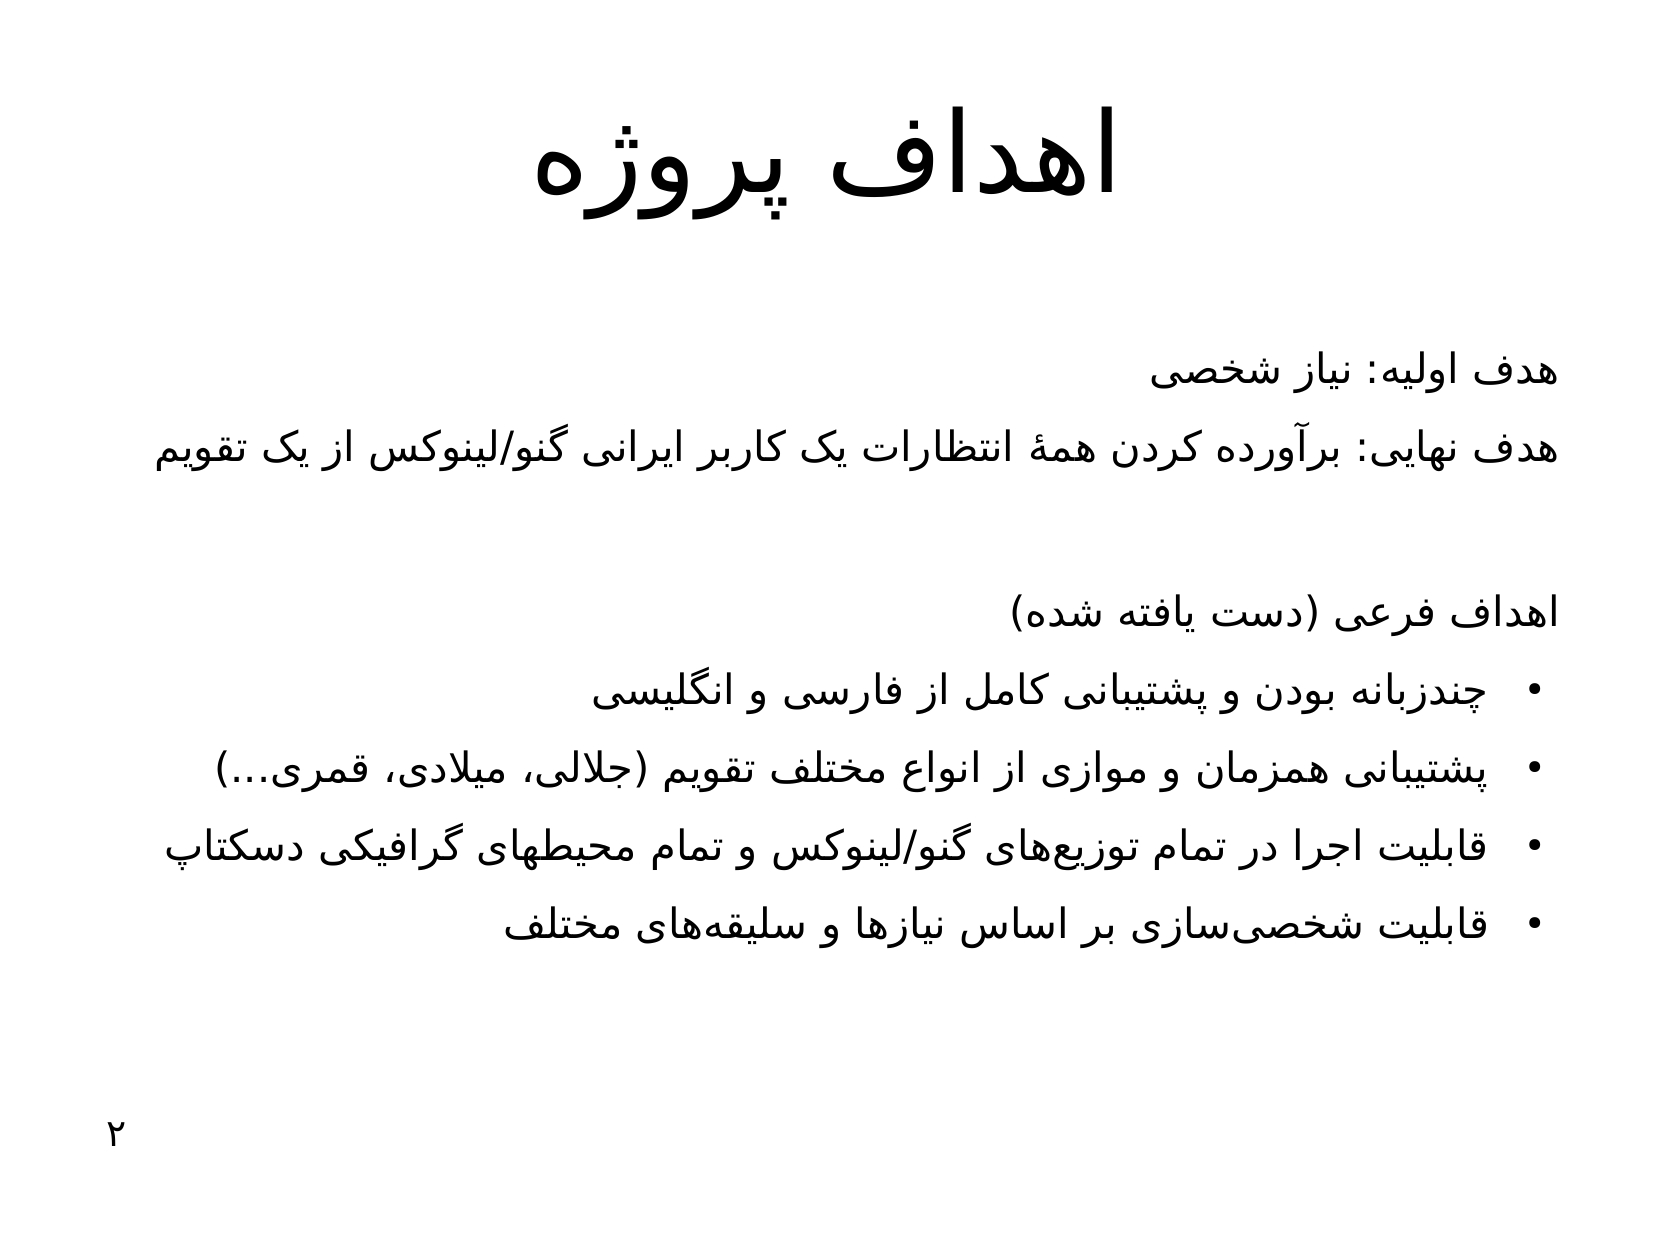

# اهداف پروژه
هدف اولیه: نیاز شخصی
هدف نهایی: برآورده کردن همهٔ انتظارات یک کاربر ایرانی گنو/لینوکس از یک تقویم
اهداف فرعی (دست یافته شده)
چندزبانه بودن و پشتیبانی کامل از فارسی و انگلیسی
پشتیبانی همزمان و موازی از انواع مختلف تقویم (جلالی، میلادی، قمری...)
قابلیت اجرا در تمام توزیع‌های گنو/لینوکس و تمام محیطهای گرافیکی دسکتاپ
قابلیت شخصی‌سازی بر اساس نیازها و سلیقه‌های مختلف
۲